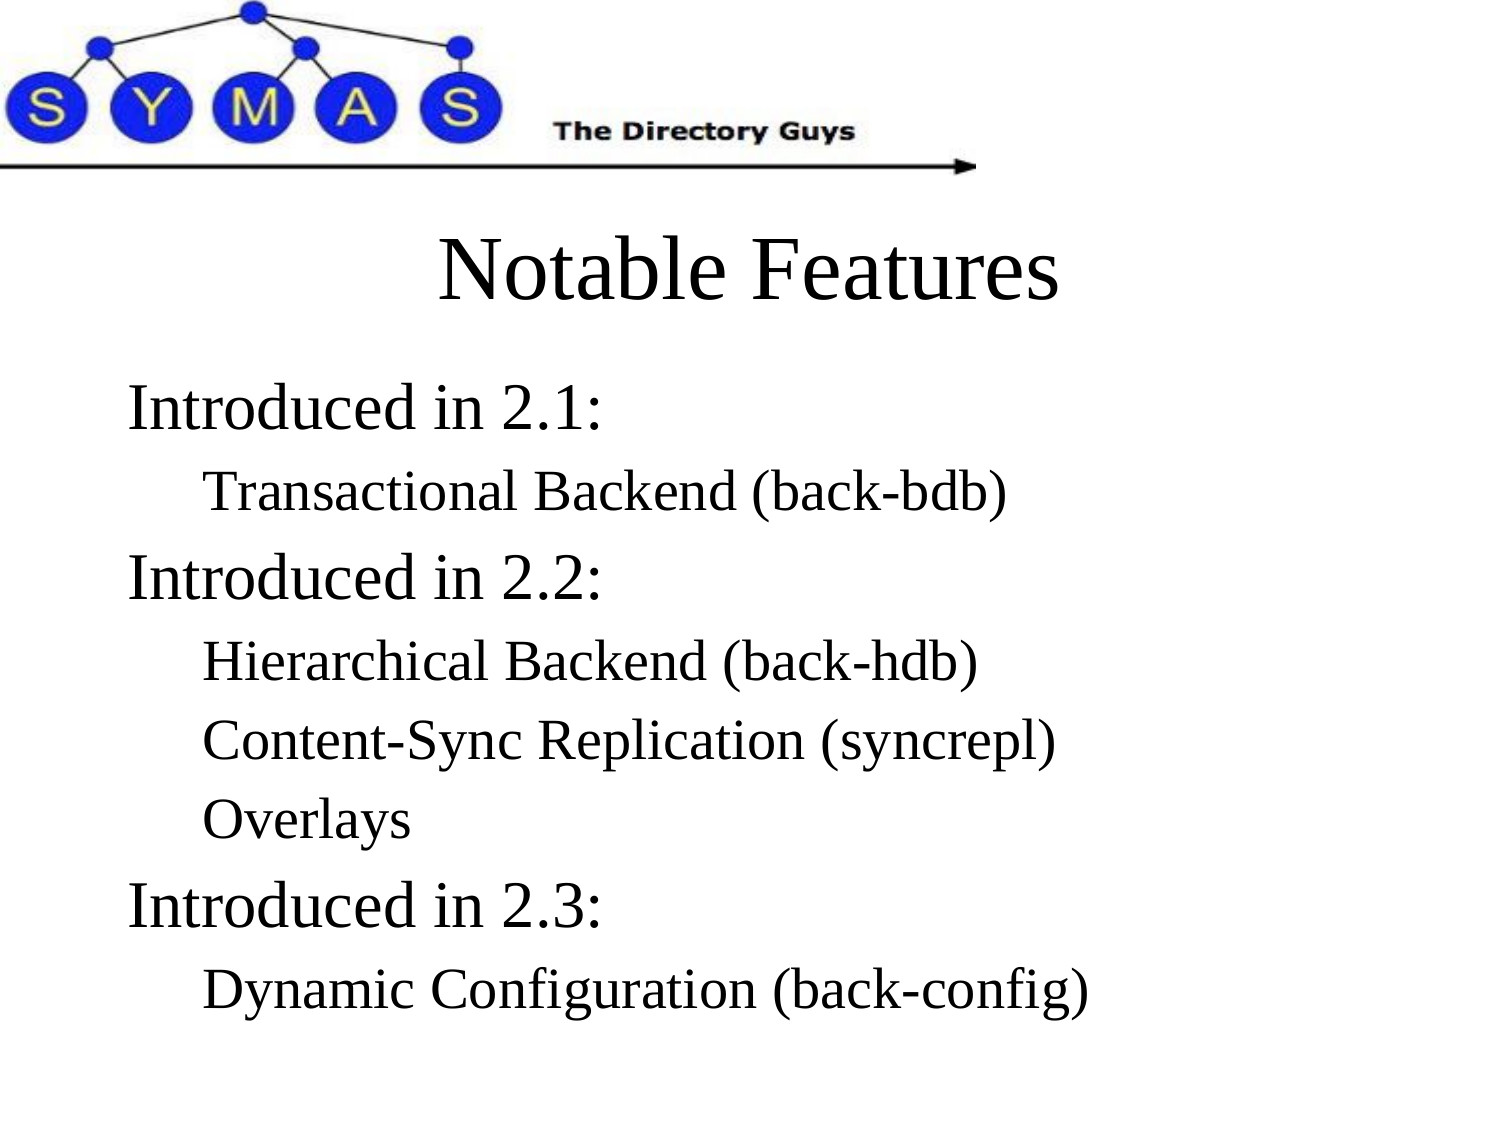

# Notable Features
Introduced in 2.1:
Transactional Backend (back-bdb)
Introduced in 2.2:
Hierarchical Backend (back-hdb)
Content-Sync Replication (syncrepl)
Overlays
Introduced in 2.3:
Dynamic Configuration (back-config)